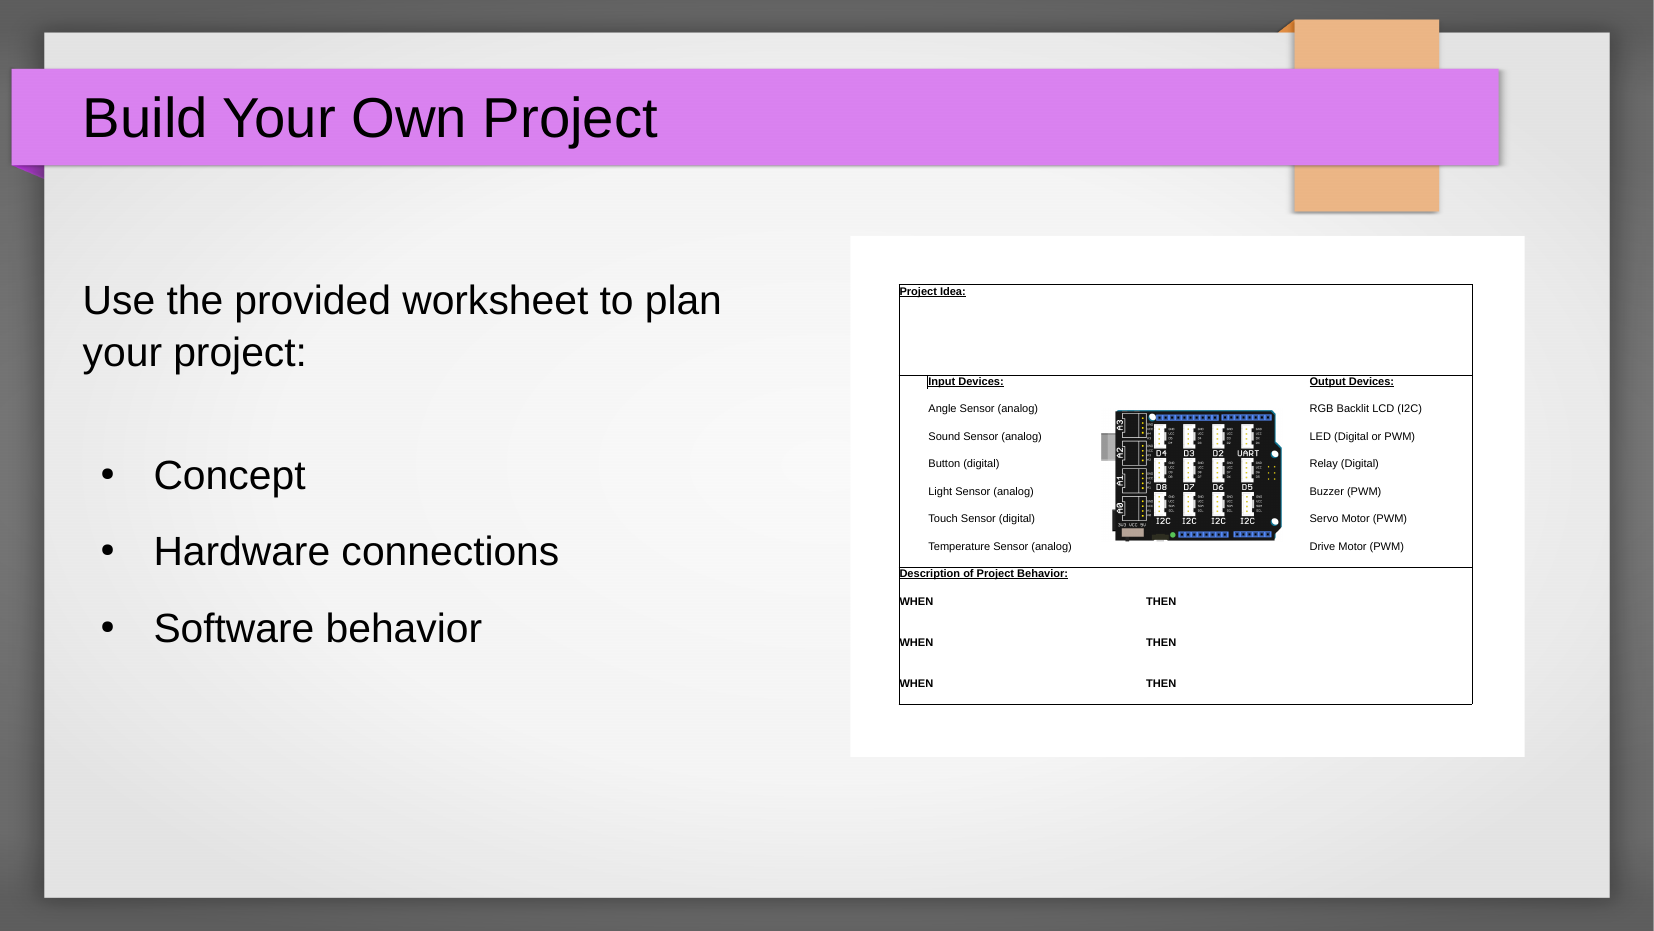

# Build Your Own Project
Use the provided worksheet to plan your project:
Concept
Hardware connections
Software behavior